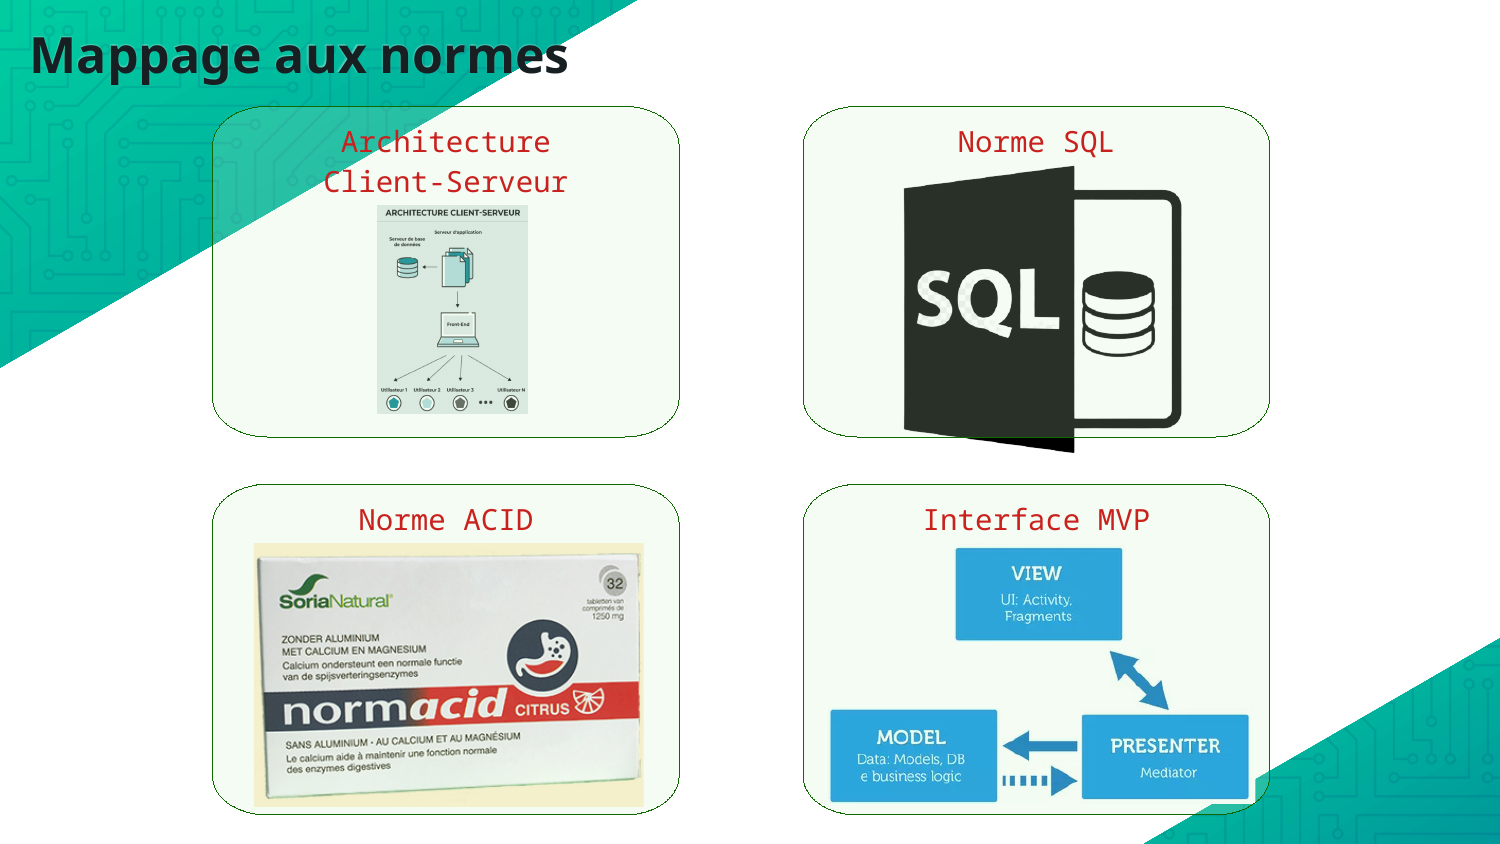

# Mappage aux normes
Architecture
Client-Serveur
Norme SQL
Norme ACID
Interface MVP